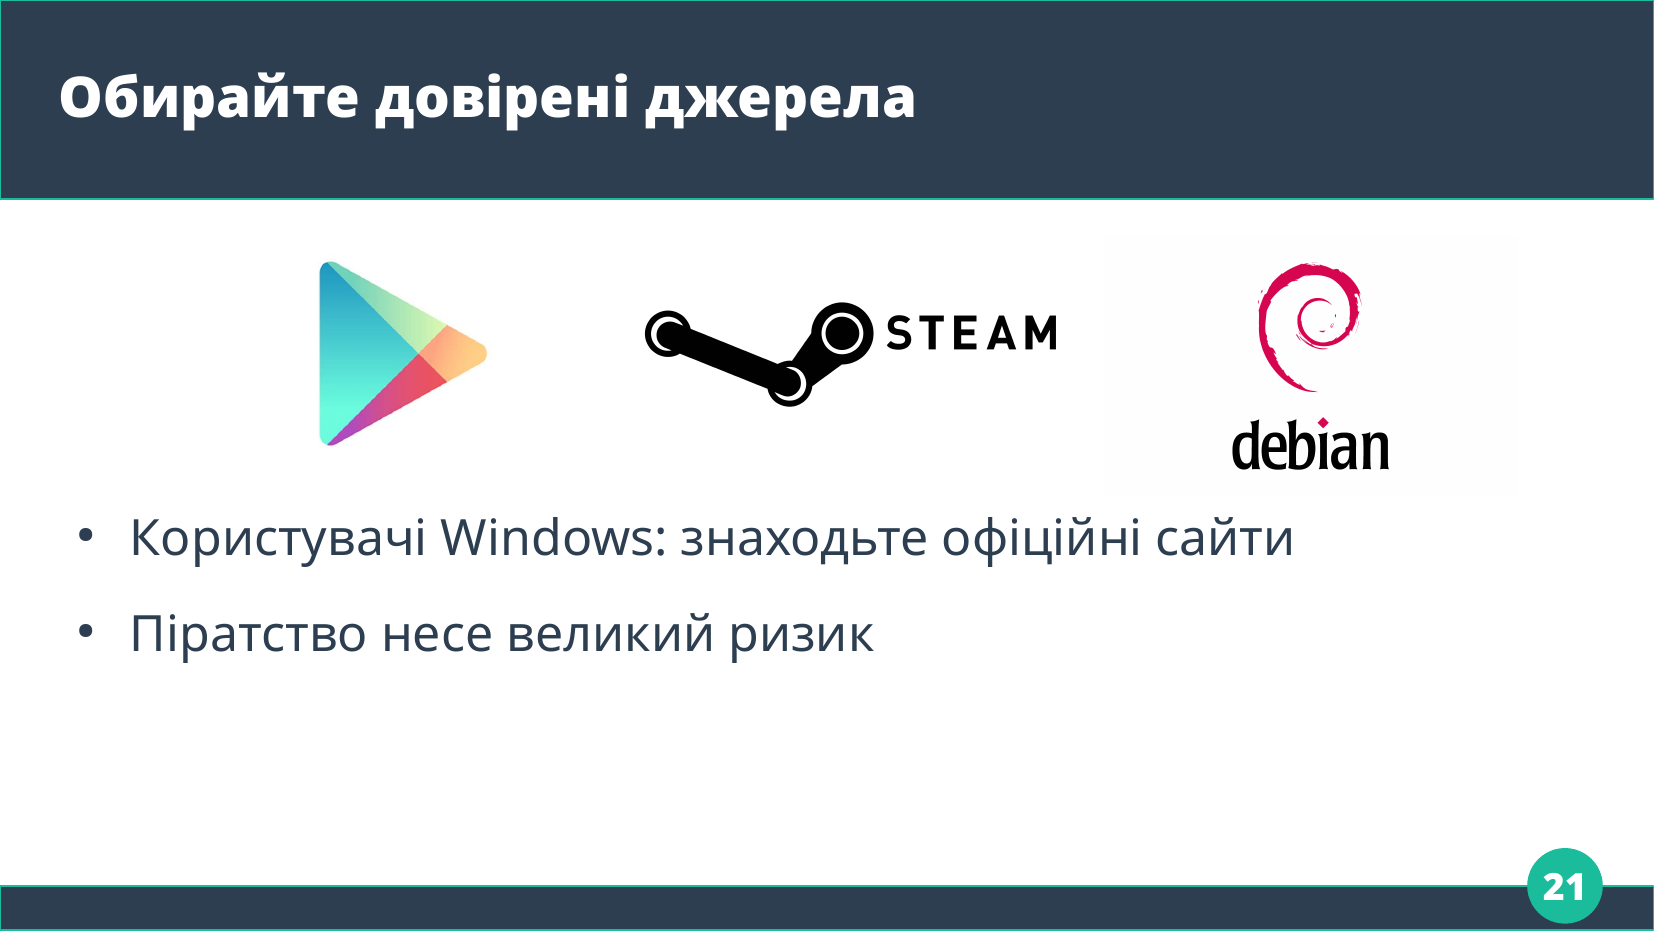

# Обирайте довірені джерела
Користувачі Windows: знаходьте офіційні сайти
Піратство несе великий ризик
21